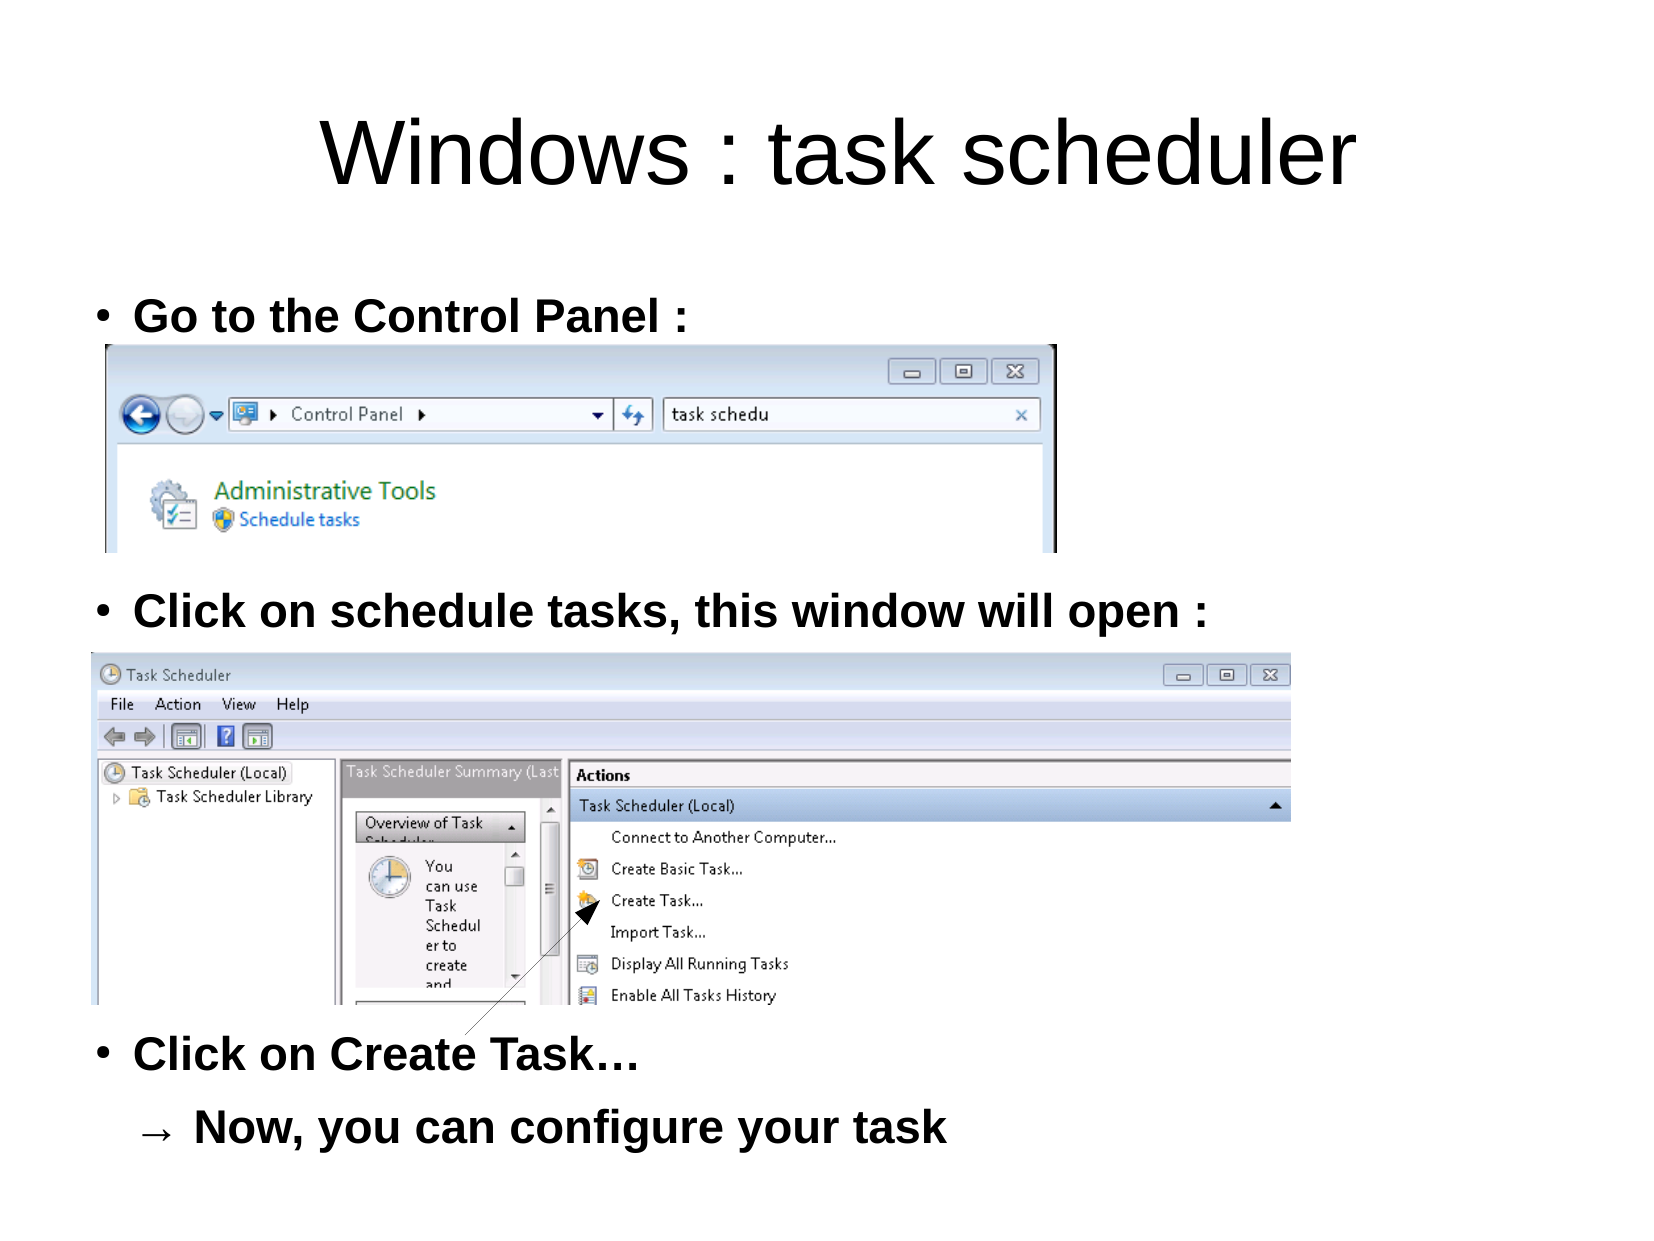

# Windows : task scheduler
Go to the Control Panel :
Click on schedule tasks, this window will open :
Click on Create Task…
→ Now, you can configure your task